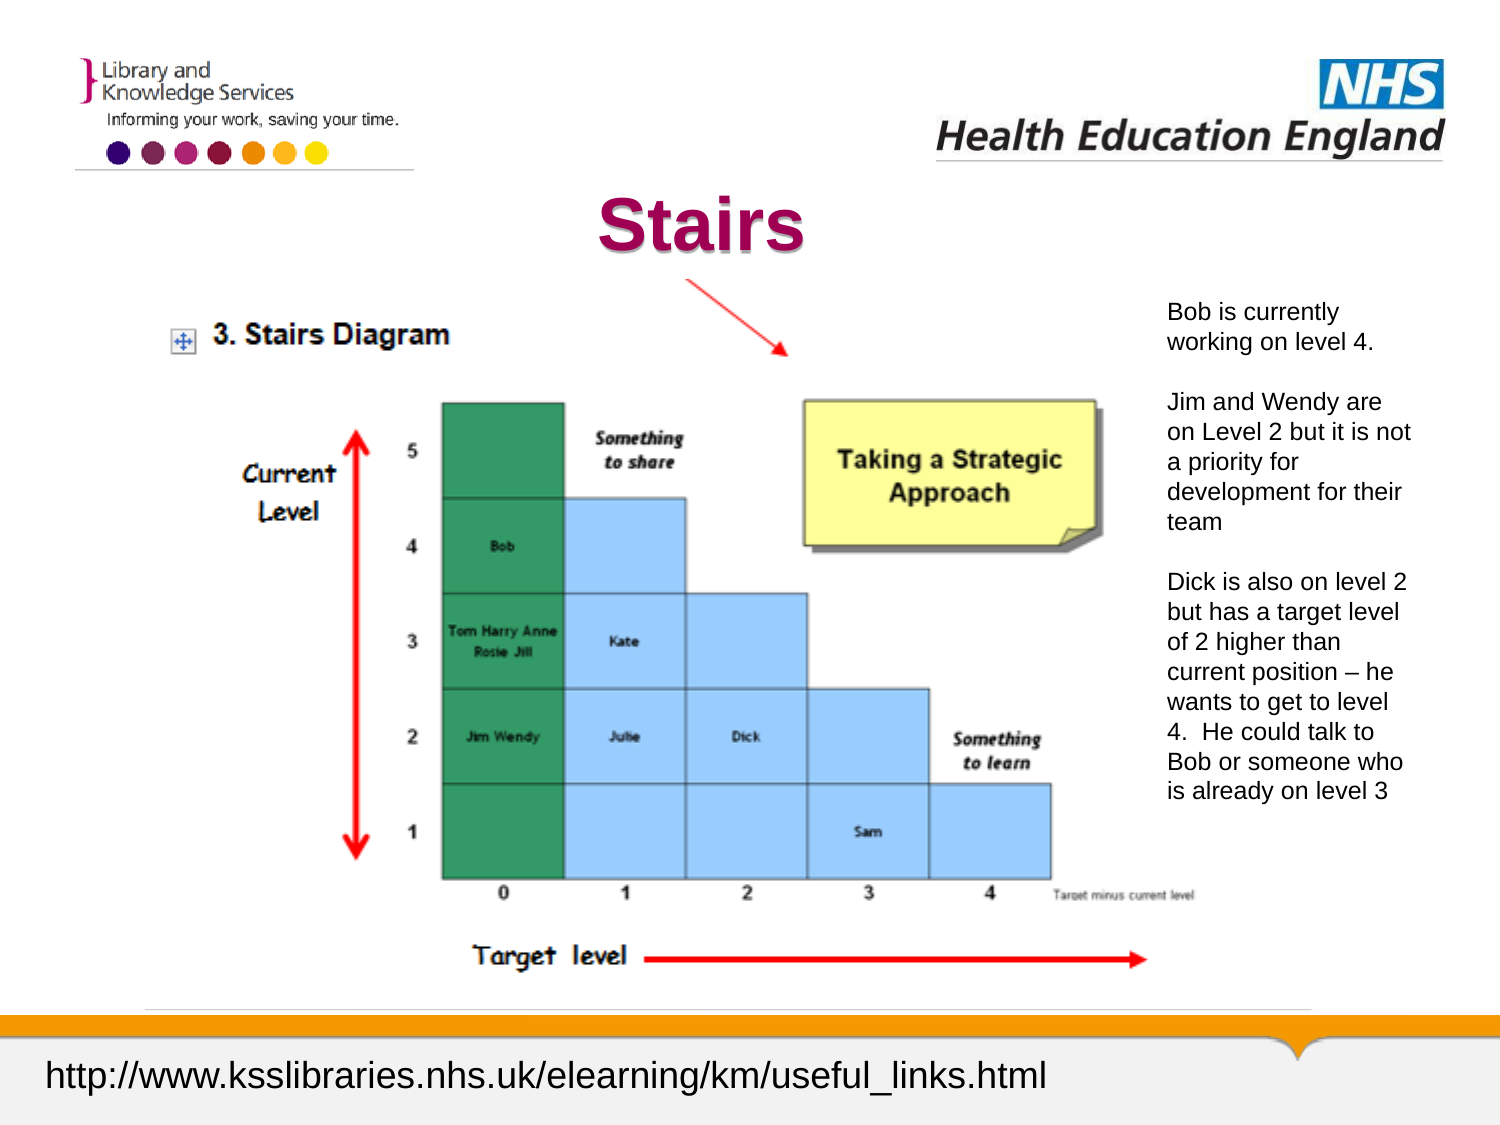

# Stairs
Bob is currently working on level 4.
Jim and Wendy are on Level 2 but it is not a priority for development for their team
Dick is also on level 2 but has a target level of 2 higher than current position – he wants to get to level 4. He could talk to Bob or someone who is already on level 3
http://www.ksslibraries.nhs.uk/elearning/km/useful_links.html